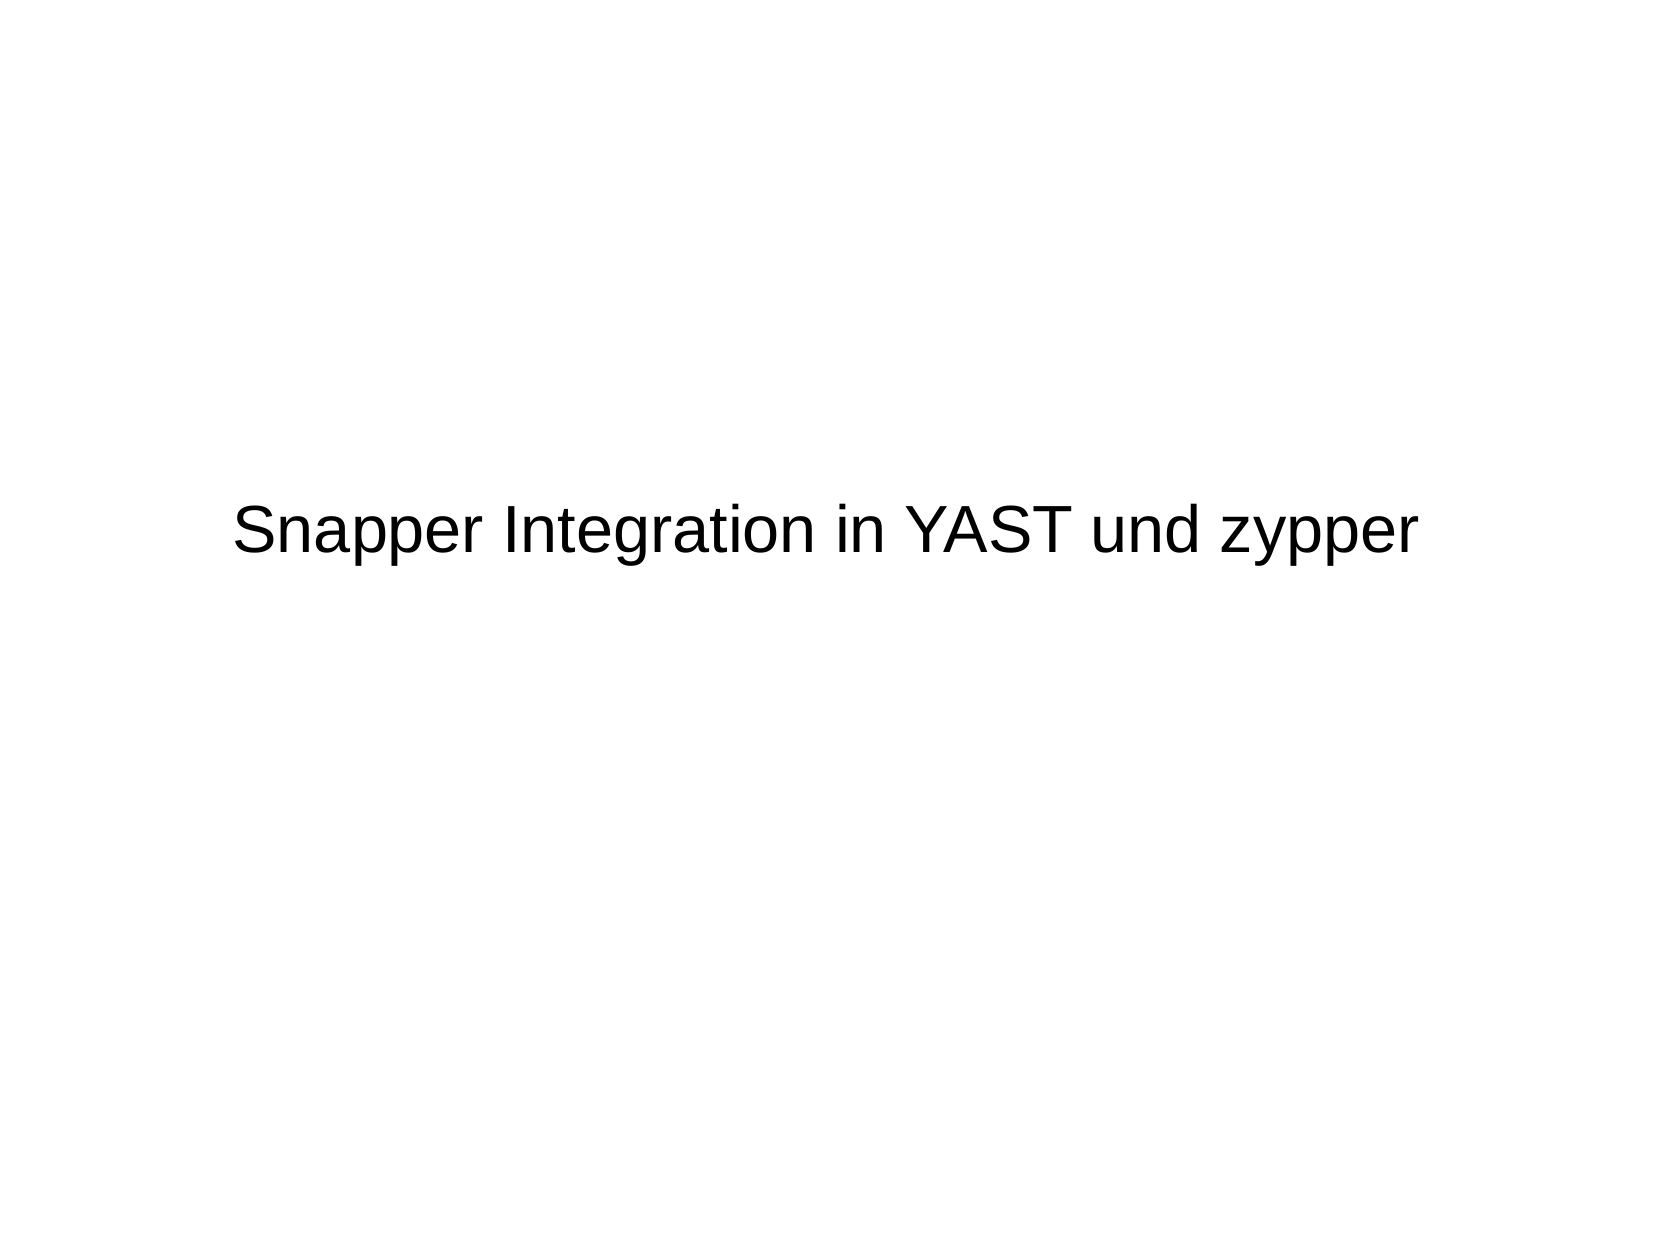

# Snapper Integration in YAST und zypper